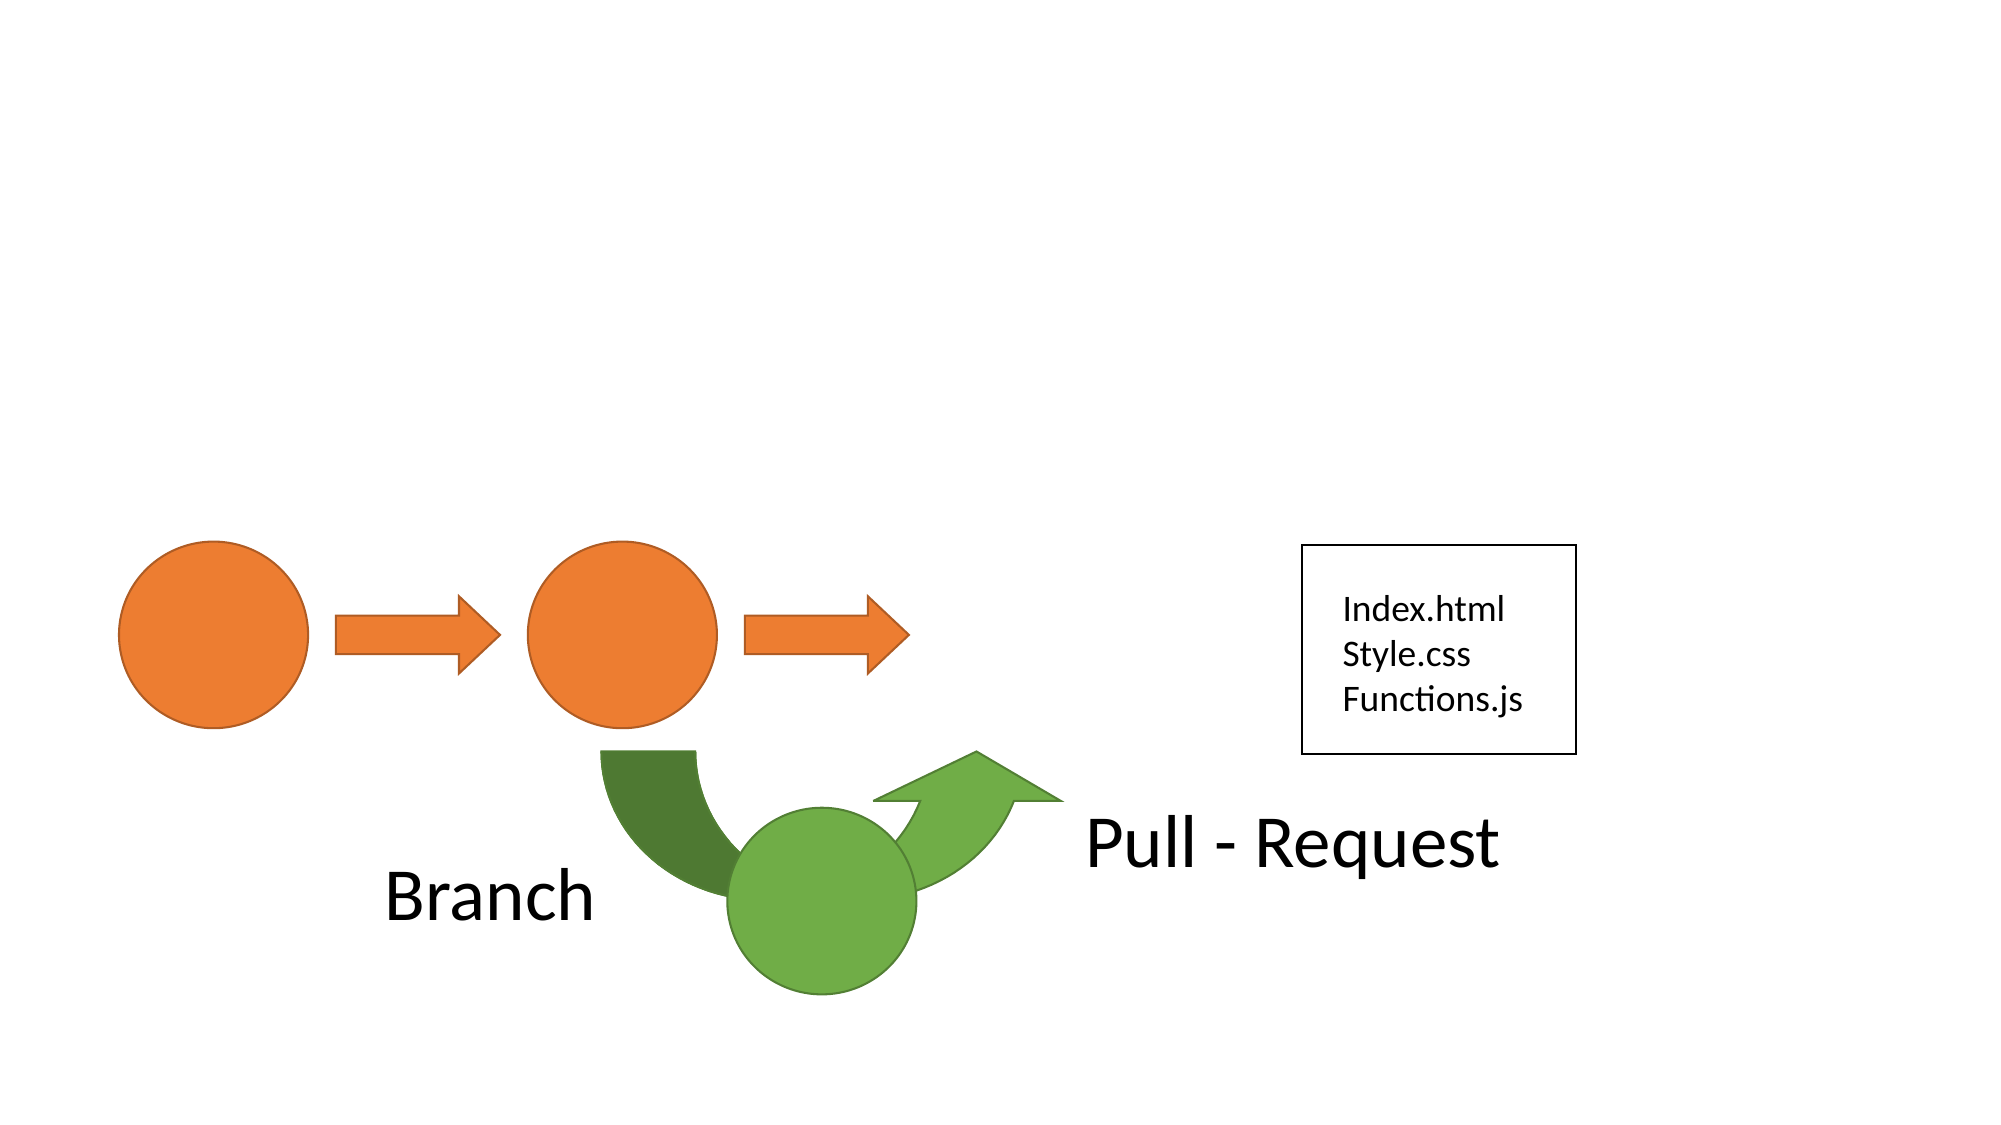

Index.html
Style.css
Functions.js
Pull - Request
Branch